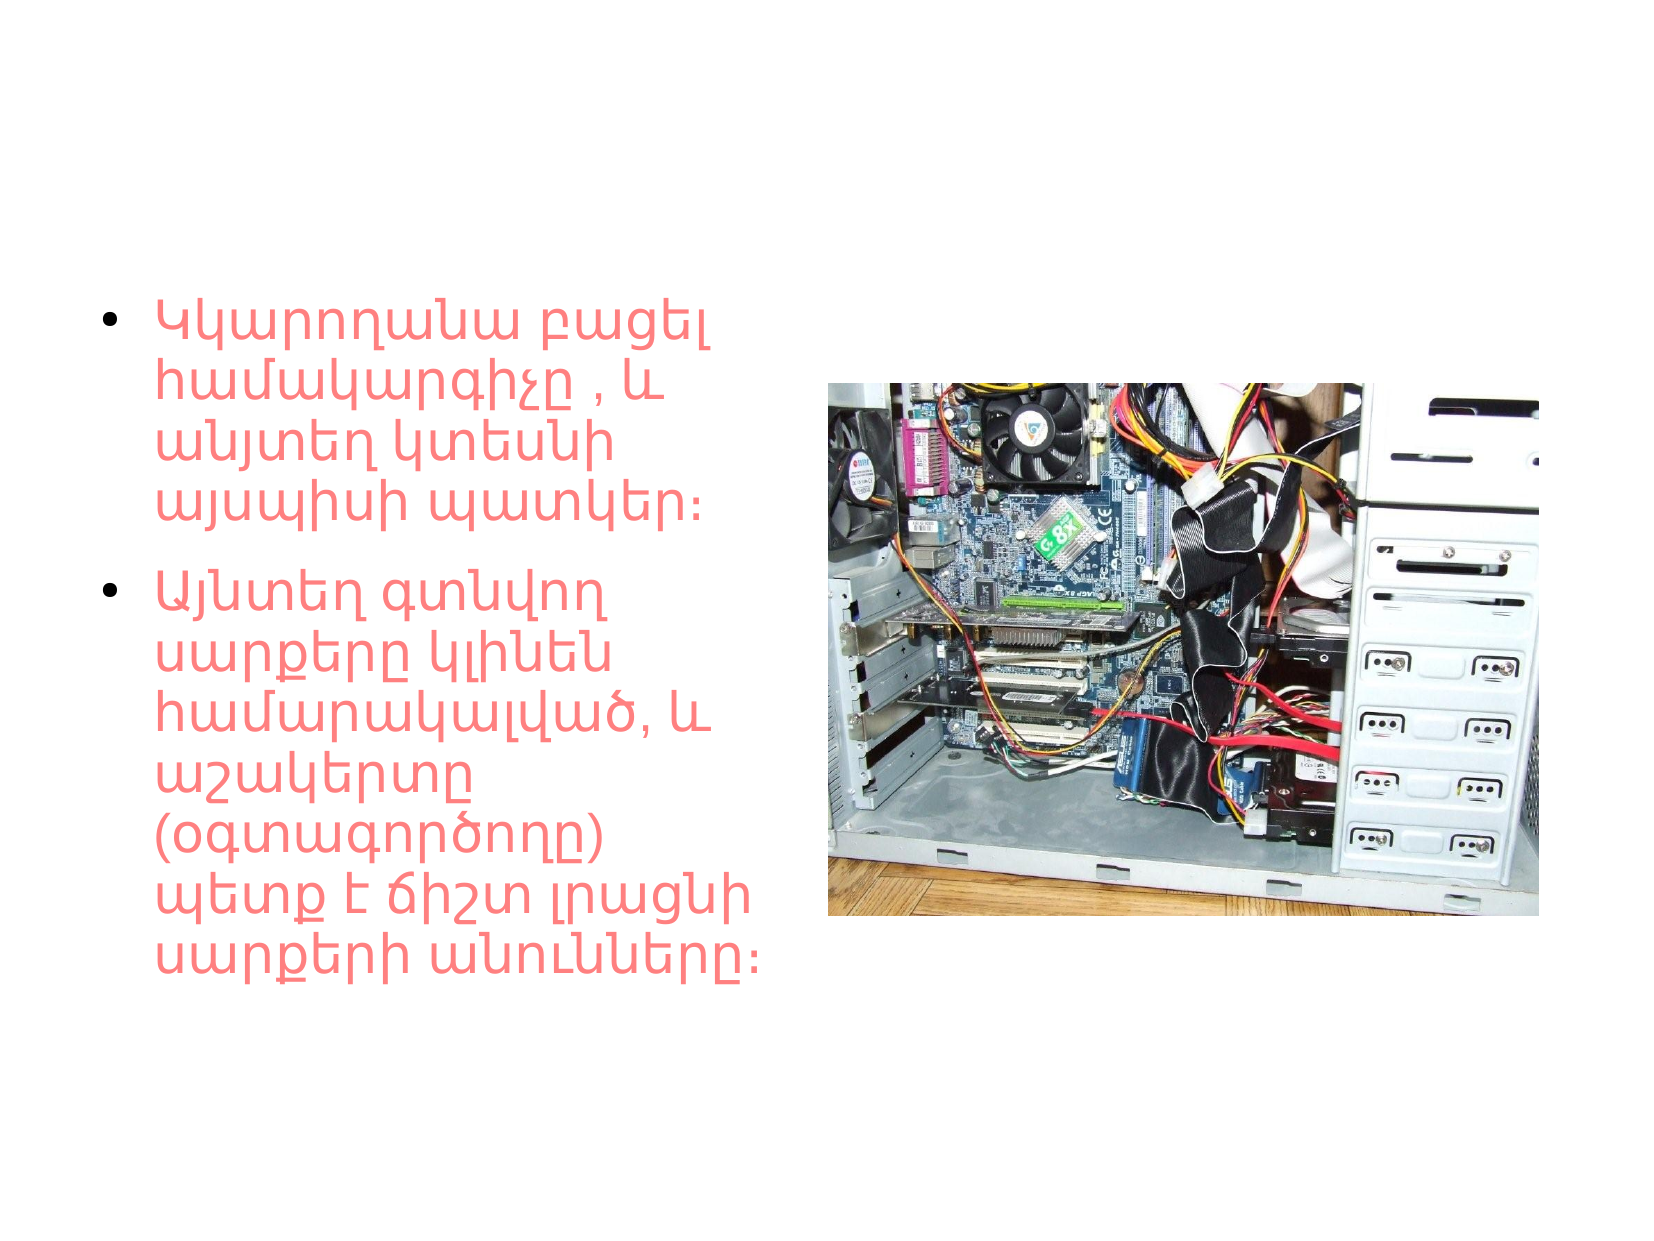

# Կկարողանա բացել համակարգիչը , և անյտեղ կտեսնի այսպիսի պատկեր։
Այնտեղ գտնվող սարքերը կլինեն համարակալված, և աշակերտը (օգտագործողը) պետք է ճիշտ լրացնի սարքերի անունները։